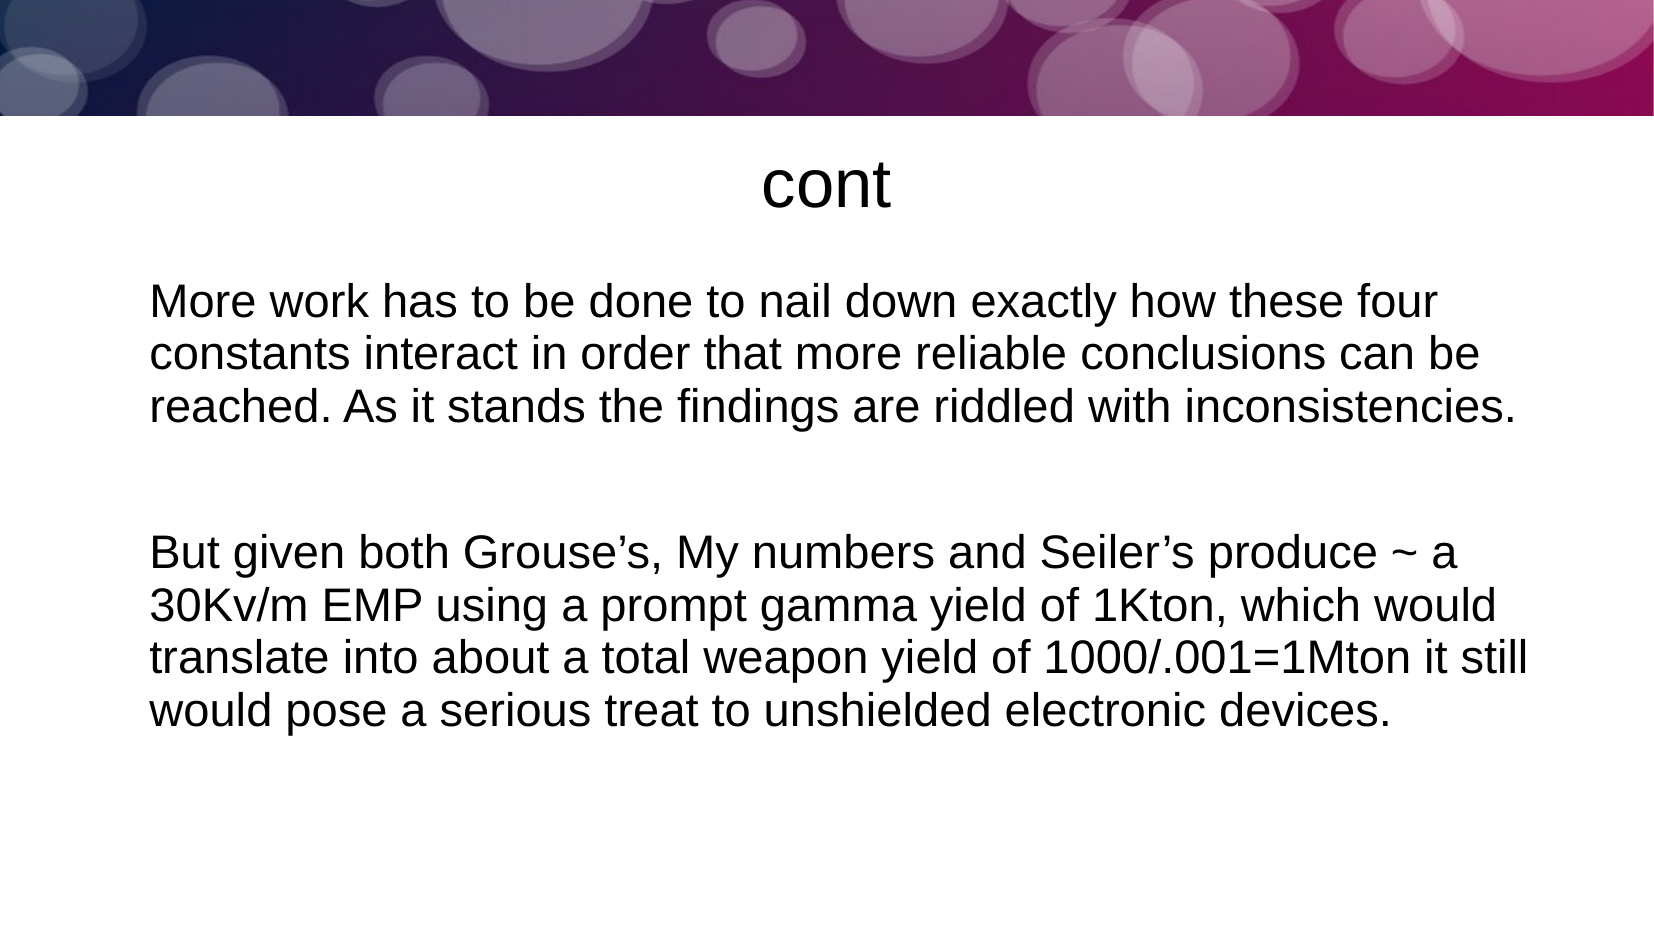

# cont
More work has to be done to nail down exactly how these four constants interact in order that more reliable conclusions can be reached. As it stands the findings are riddled with inconsistencies.
But given both Grouse’s, My numbers and Seiler’s produce ~ a 30Kv/m EMP using a prompt gamma yield of 1Kton, which would translate into about a total weapon yield of 1000/.001=1Mton it still would pose a serious treat to unshielded electronic devices.